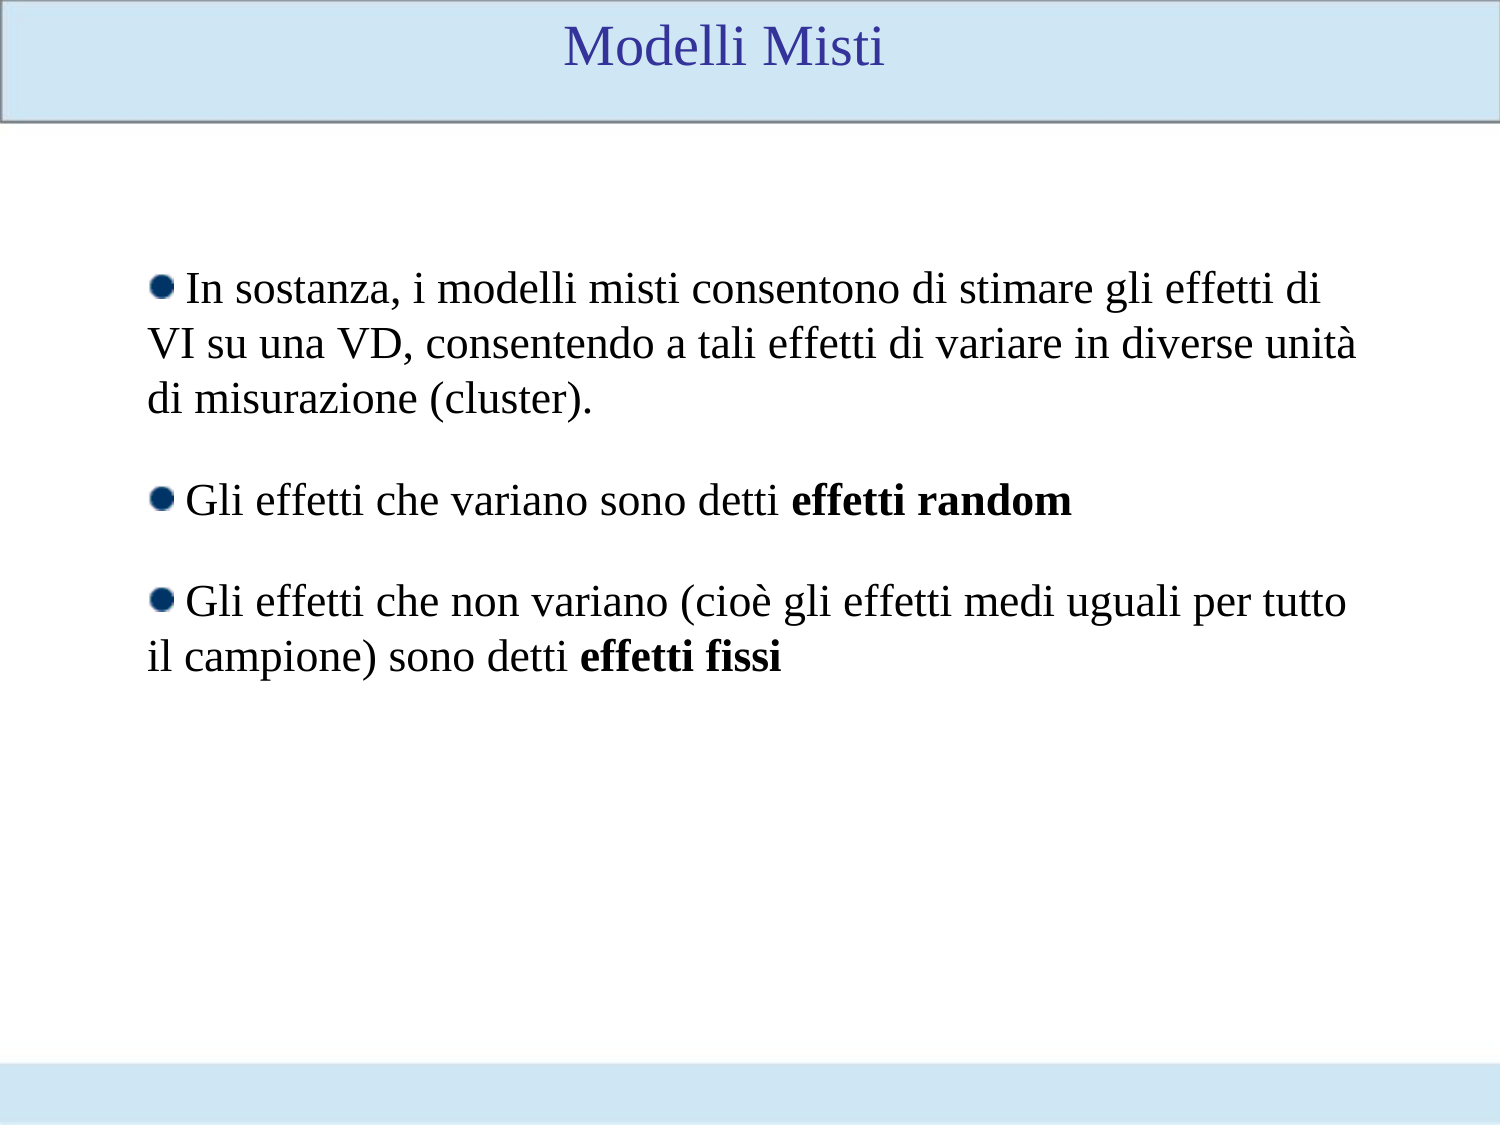

# Modelli Misti
 In sostanza, i modelli misti consentono di stimare gli effetti di VI su una VD, consentendo a tali effetti di variare in diverse unità di misurazione (cluster).
 Gli effetti che variano sono detti effetti random
 Gli effetti che non variano (cioè gli effetti medi uguali per tutto il campione) sono detti effetti fissi
36